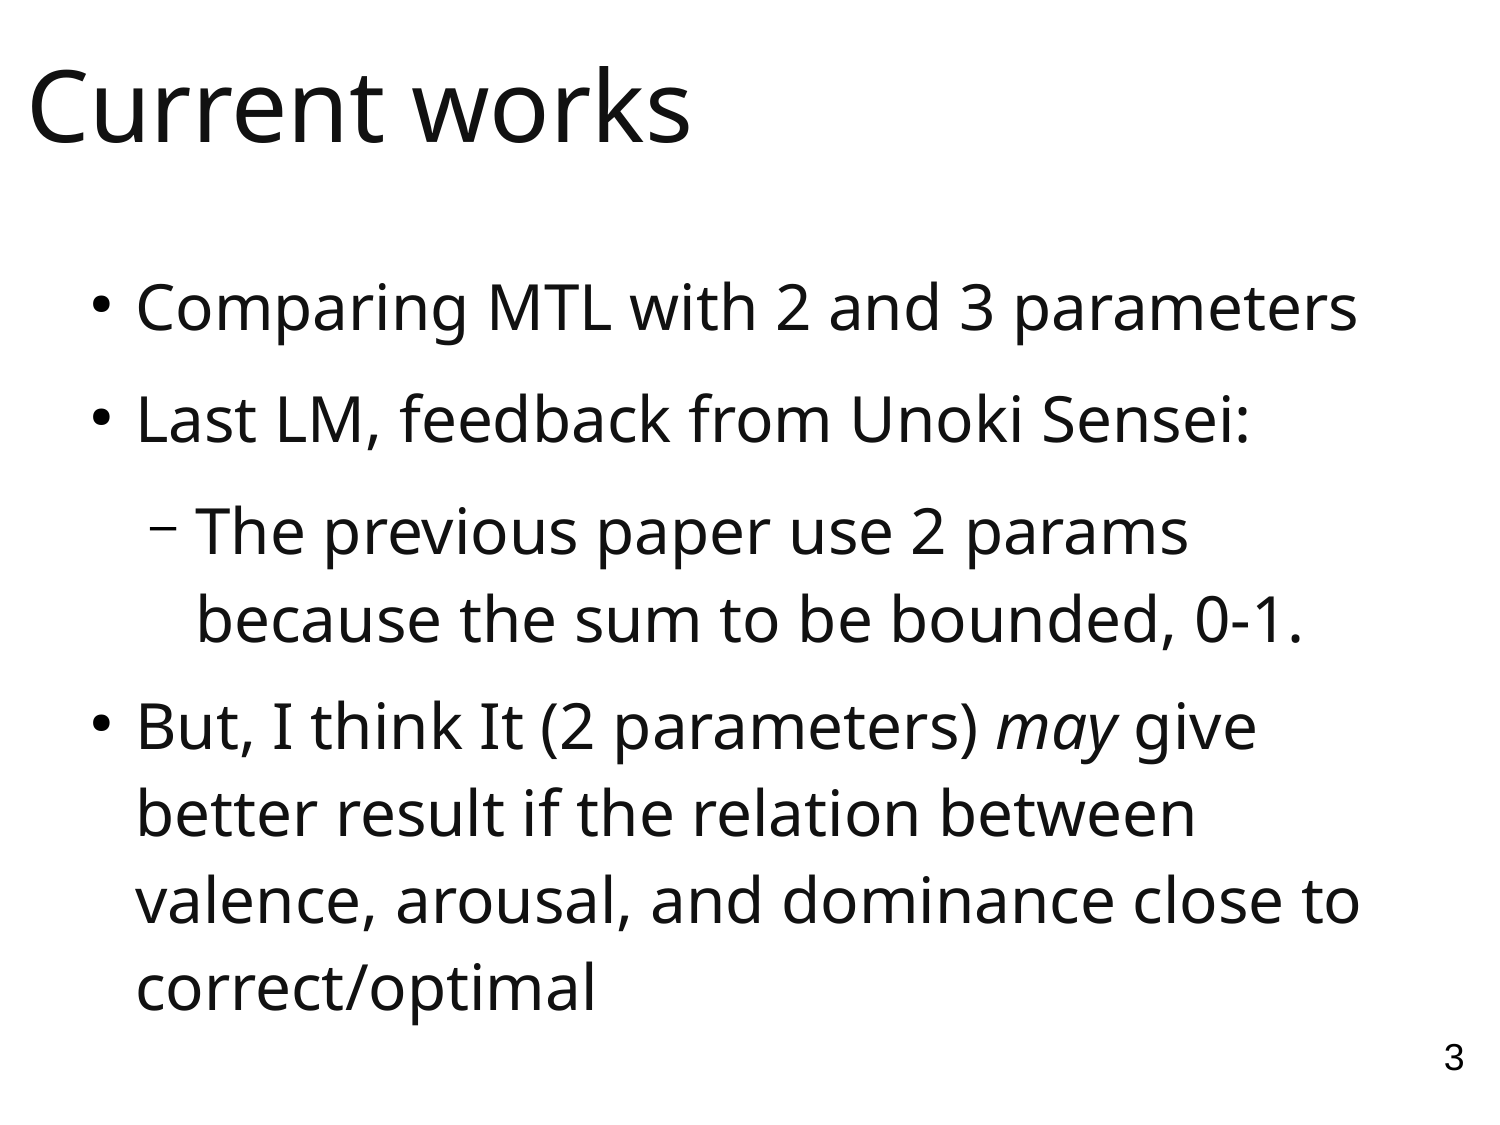

# Current works
Comparing MTL with 2 and 3 parameters
Last LM, feedback from Unoki Sensei:
The previous paper use 2 params because the sum to be bounded, 0-1.
But, I think It (2 parameters) may give better result if the relation between valence, arousal, and dominance close to correct/optimal